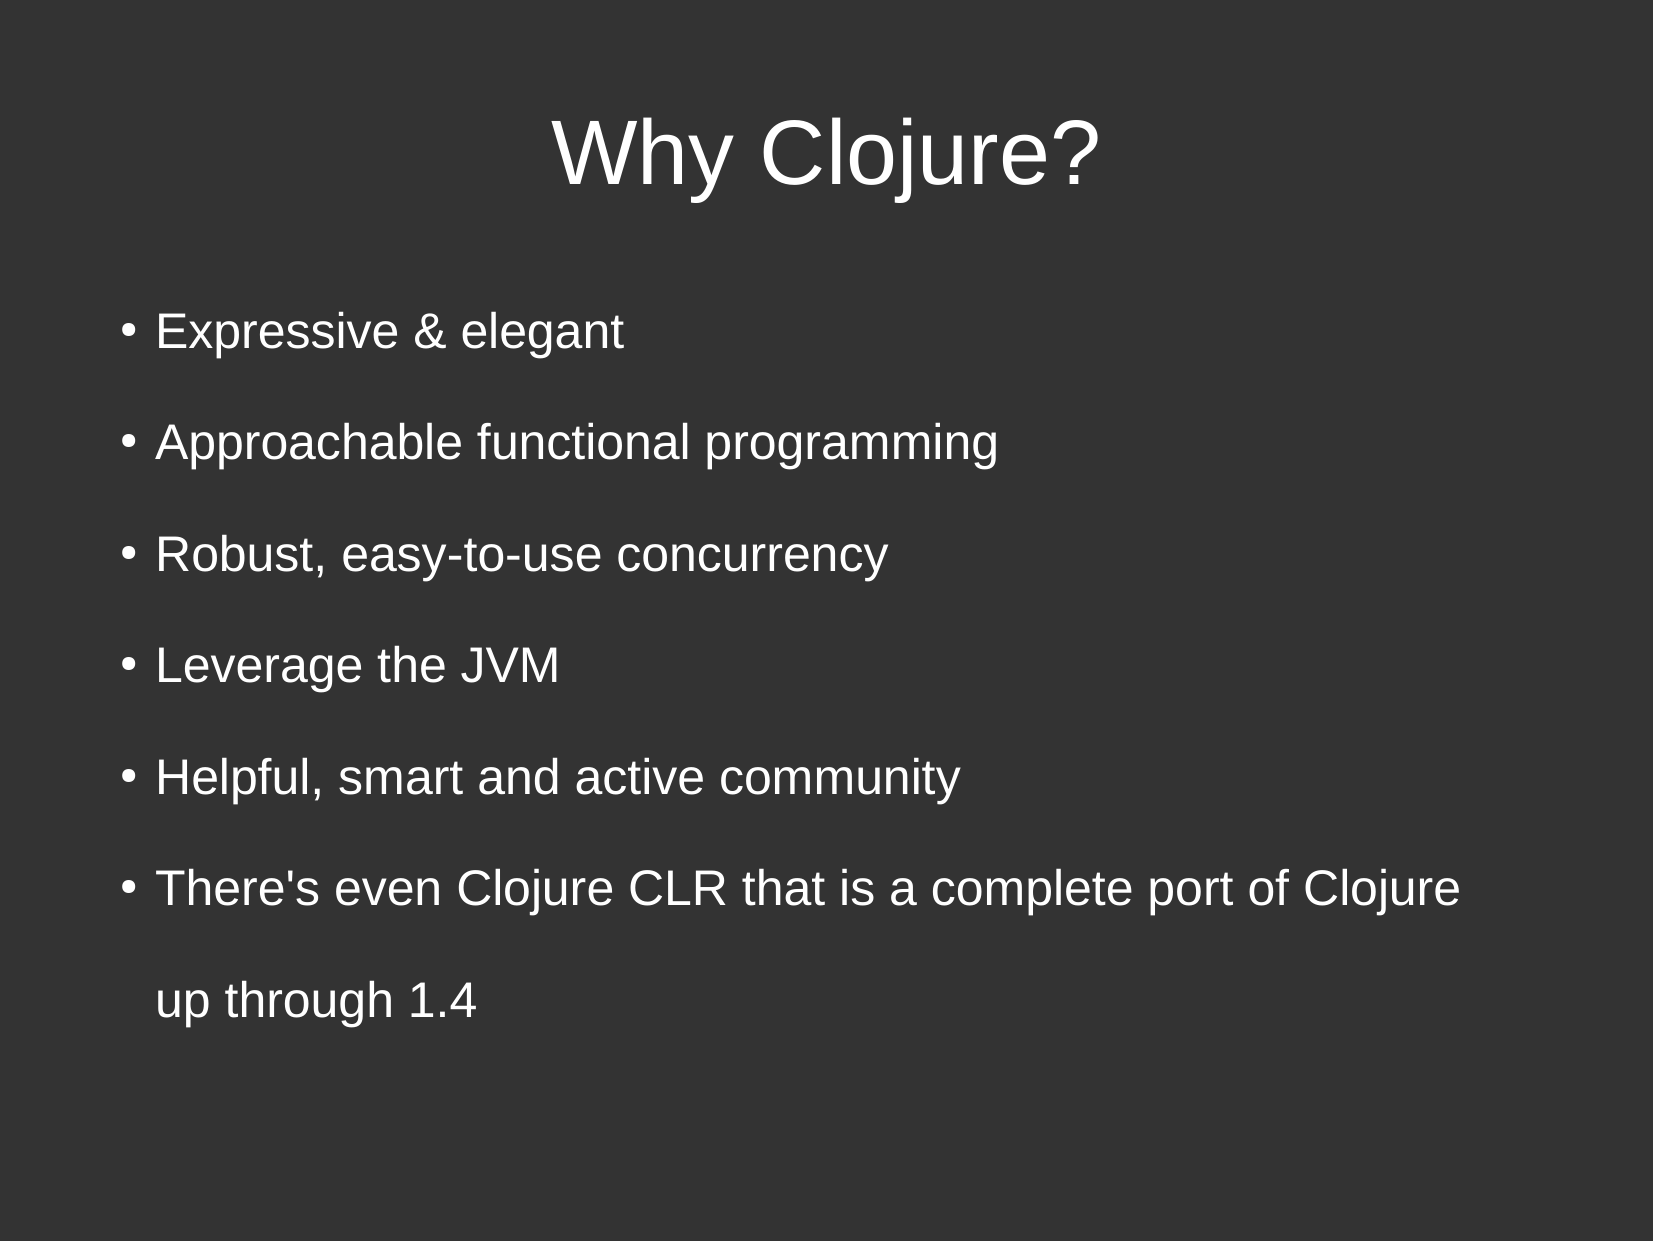

# Why Clojure?
Expressive & elegant
Approachable functional programming
Robust, easy-to-use concurrency
Leverage the JVM
Helpful, smart and active community
There's even Clojure CLR that is a complete port of Clojure up through 1.4